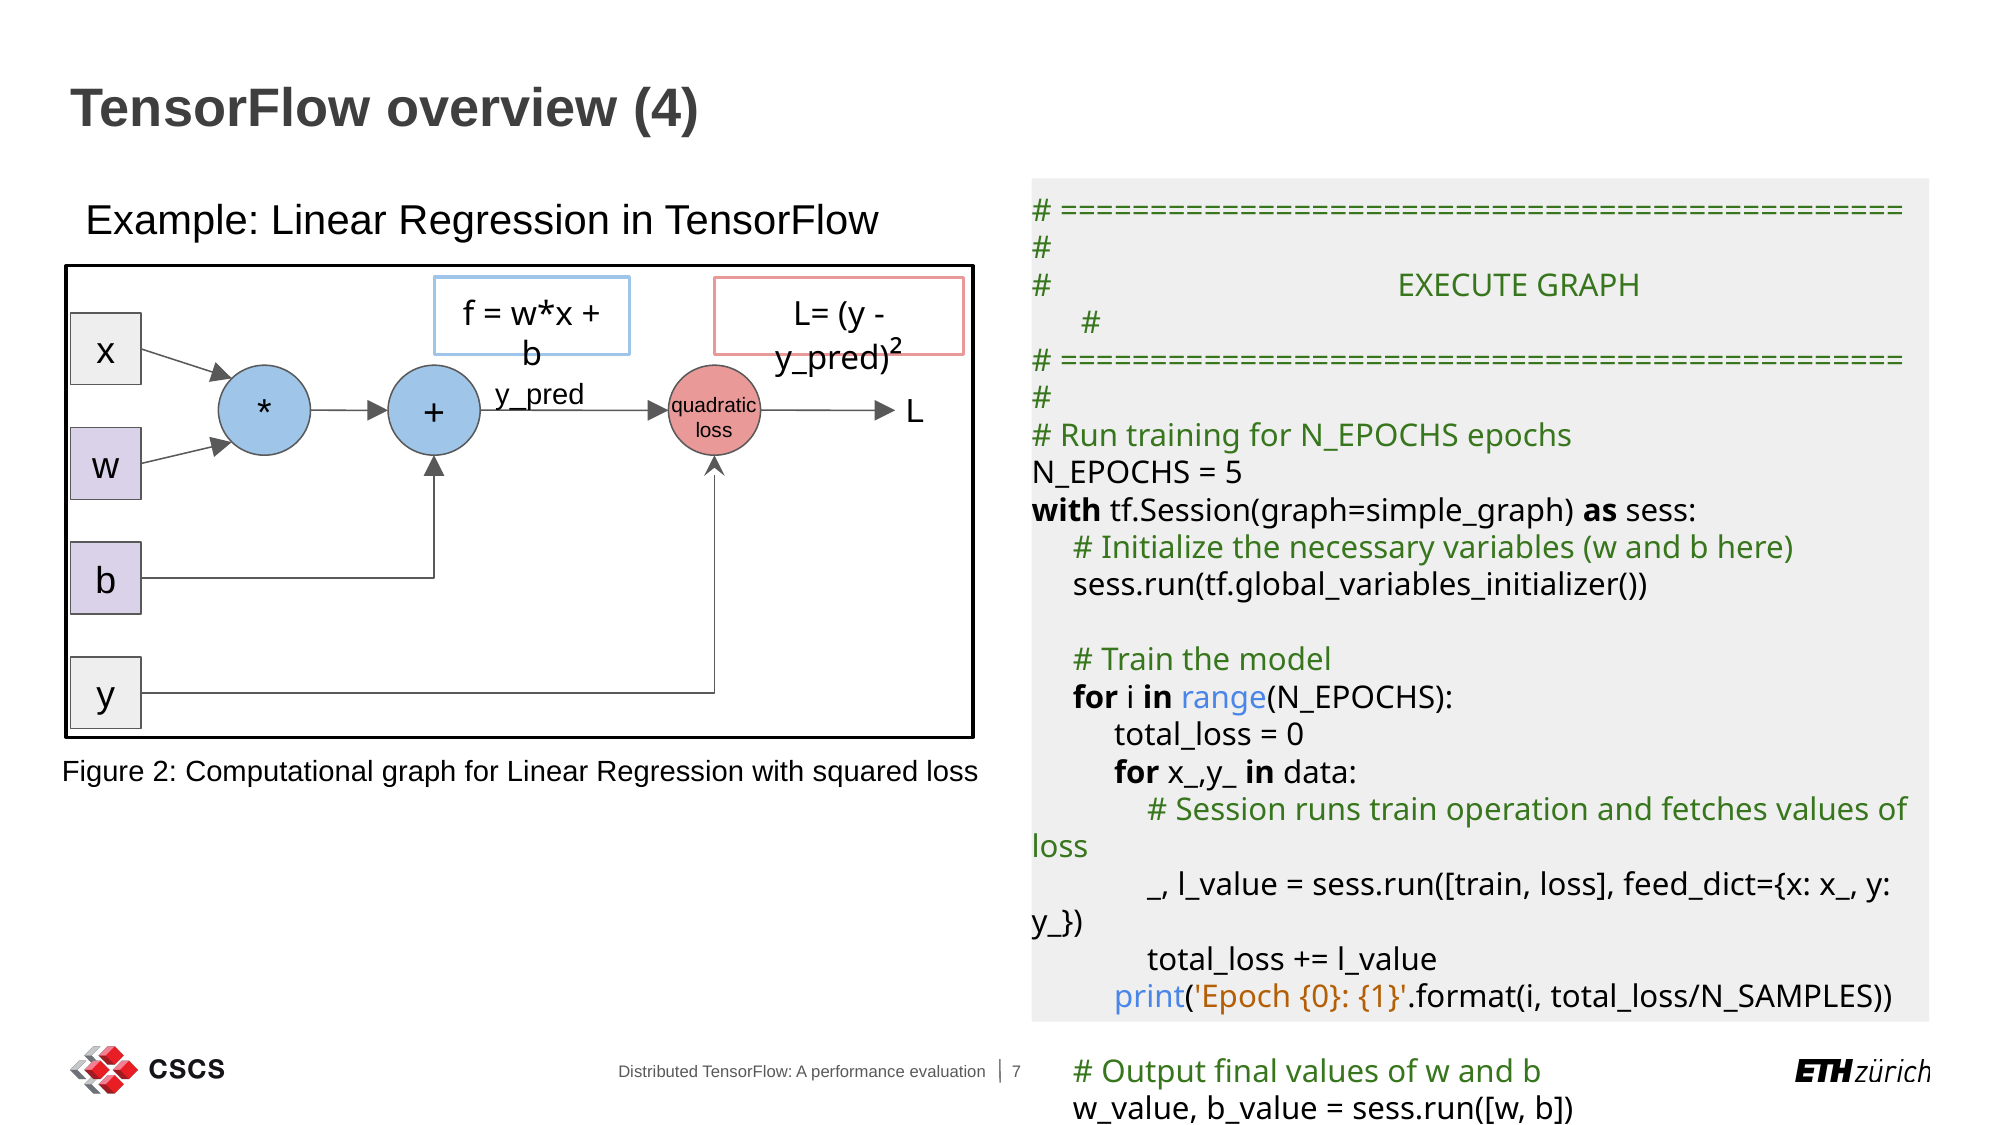

TensorFlow overview (4)
Example: Linear Regression in TensorFlow
# # =============================================== #
# EXECUTE GRAPH #
# =============================================== #
# Run training for N_EPOCHS epochs
N_EPOCHS = 5
with tf.Session(graph=simple_graph) as sess:
 # Initialize the necessary variables (w and b here)
 sess.run(tf.global_variables_initializer())
 # Train the model
 for i in range(N_EPOCHS):
 total_loss = 0
 for x_,y_ in data:
 # Session runs train operation and fetches values of loss
 _, l_value = sess.run([train, loss], feed_dict={x: x_, y: y_})
 total_loss += l_value
 print('Epoch {0}: {1}'.format(i, total_loss/N_SAMPLES))
 # Output final values of w and b
 w_value, b_value = sess.run([w, b])
f = w*x + b
L= (y - y_pred)²
x
y_pred
*
+
L
quadratic
loss
w
b
y
Figure 2: Computational graph for Linear Regression with squared loss
Distributed TensorFlow: A performance evaluation